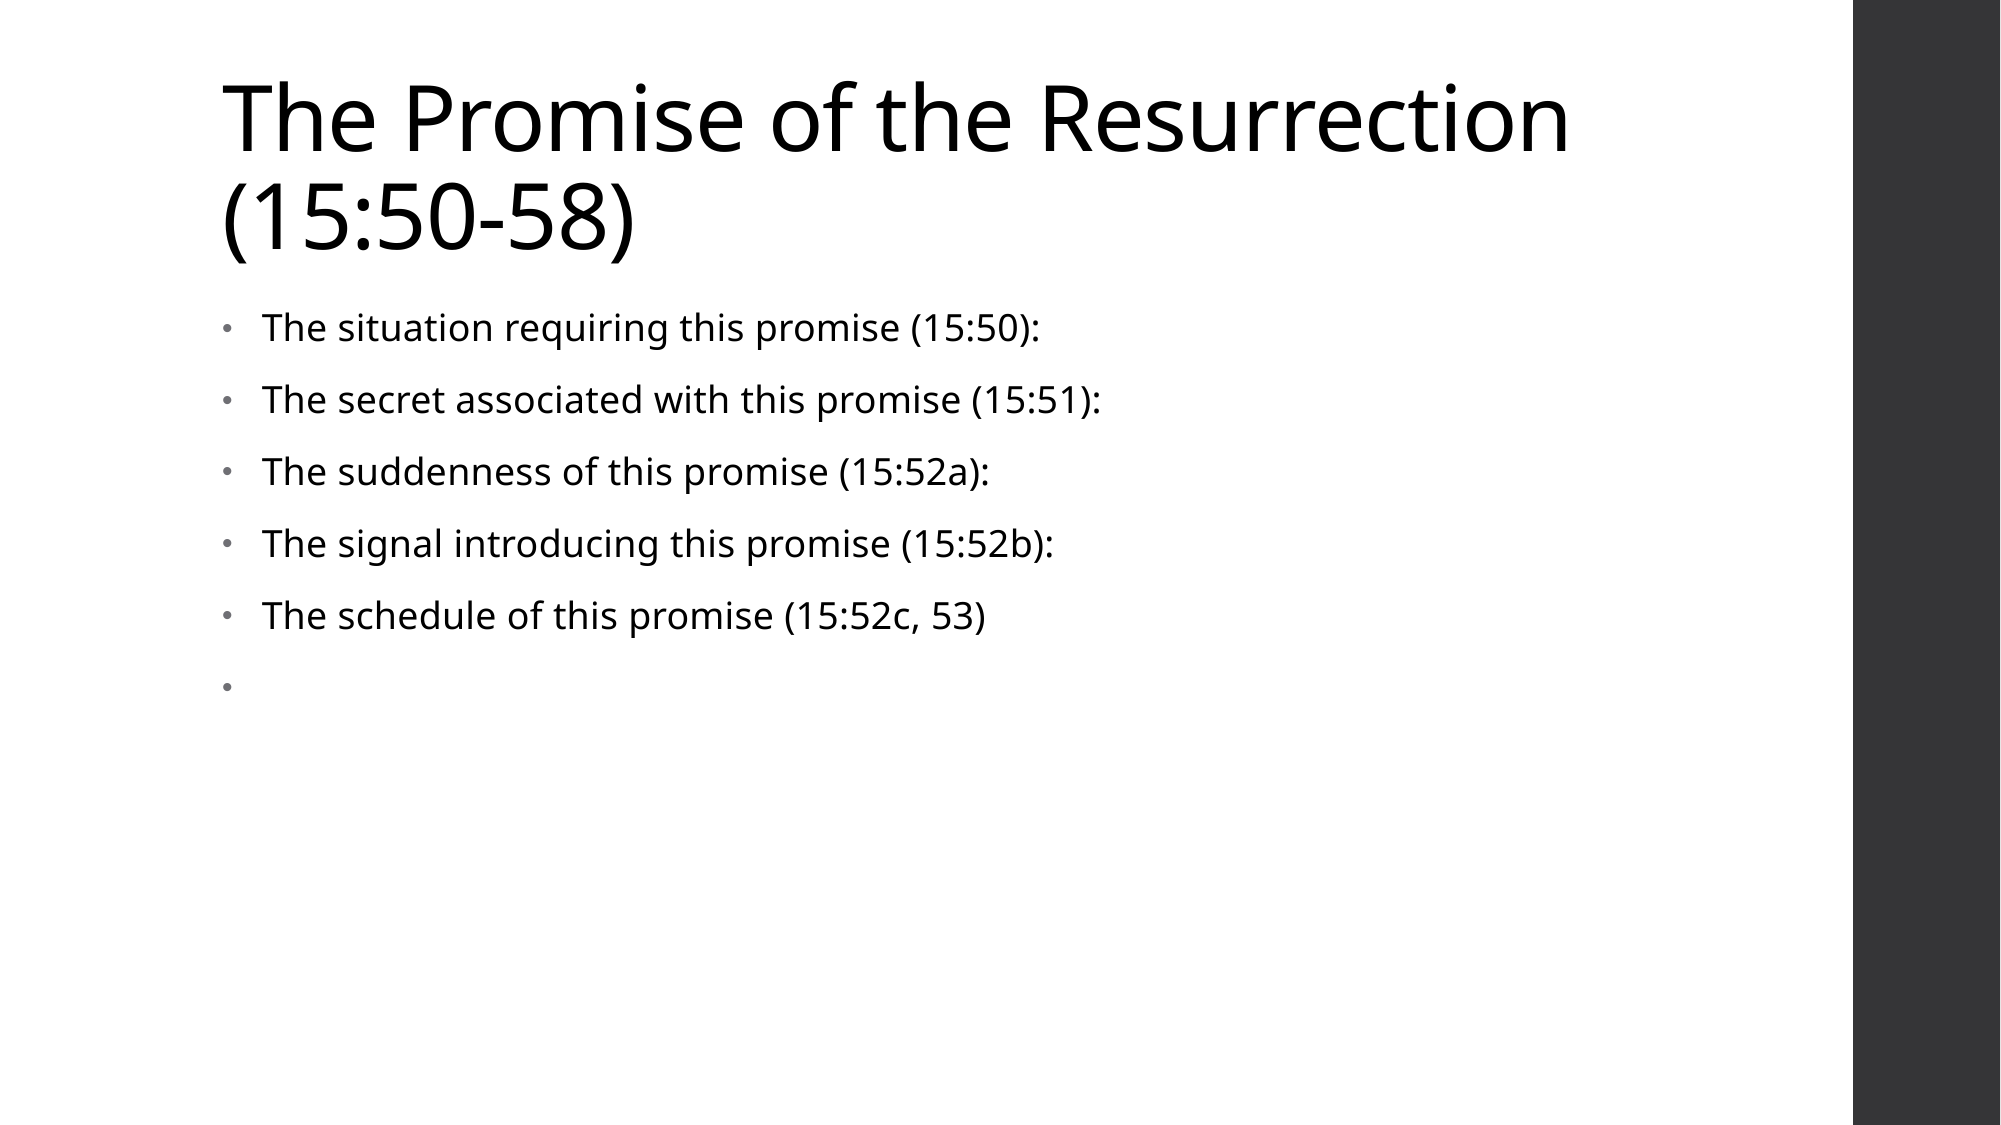

# The Promise of the Resurrection (15:50-58)
 The situation requiring this promise (15:50):
 The secret associated with this promise (15:51):
 The suddenness of this promise (15:52a):
 The signal introducing this promise (15:52b):
 The schedule of this promise (15:52c, 53)